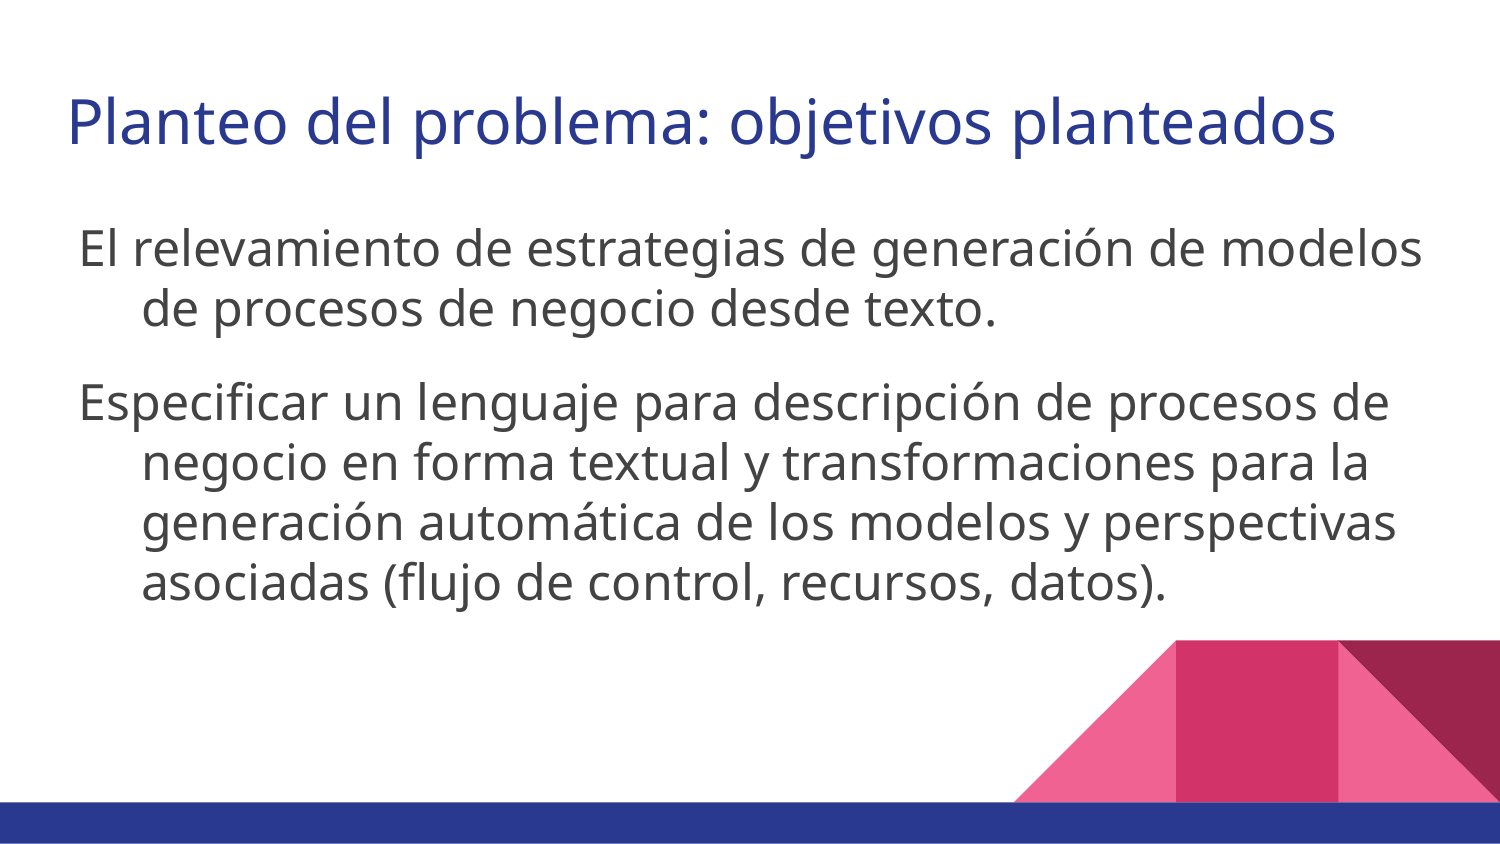

# Planteo del problema: objetivos planteados
El relevamiento de estrategias de generación de modelos de procesos de negocio desde texto.
Especificar un lenguaje para descripción de procesos de negocio en forma textual y transformaciones para la generación automática de los modelos y perspectivas asociadas (flujo de control, recursos, datos).